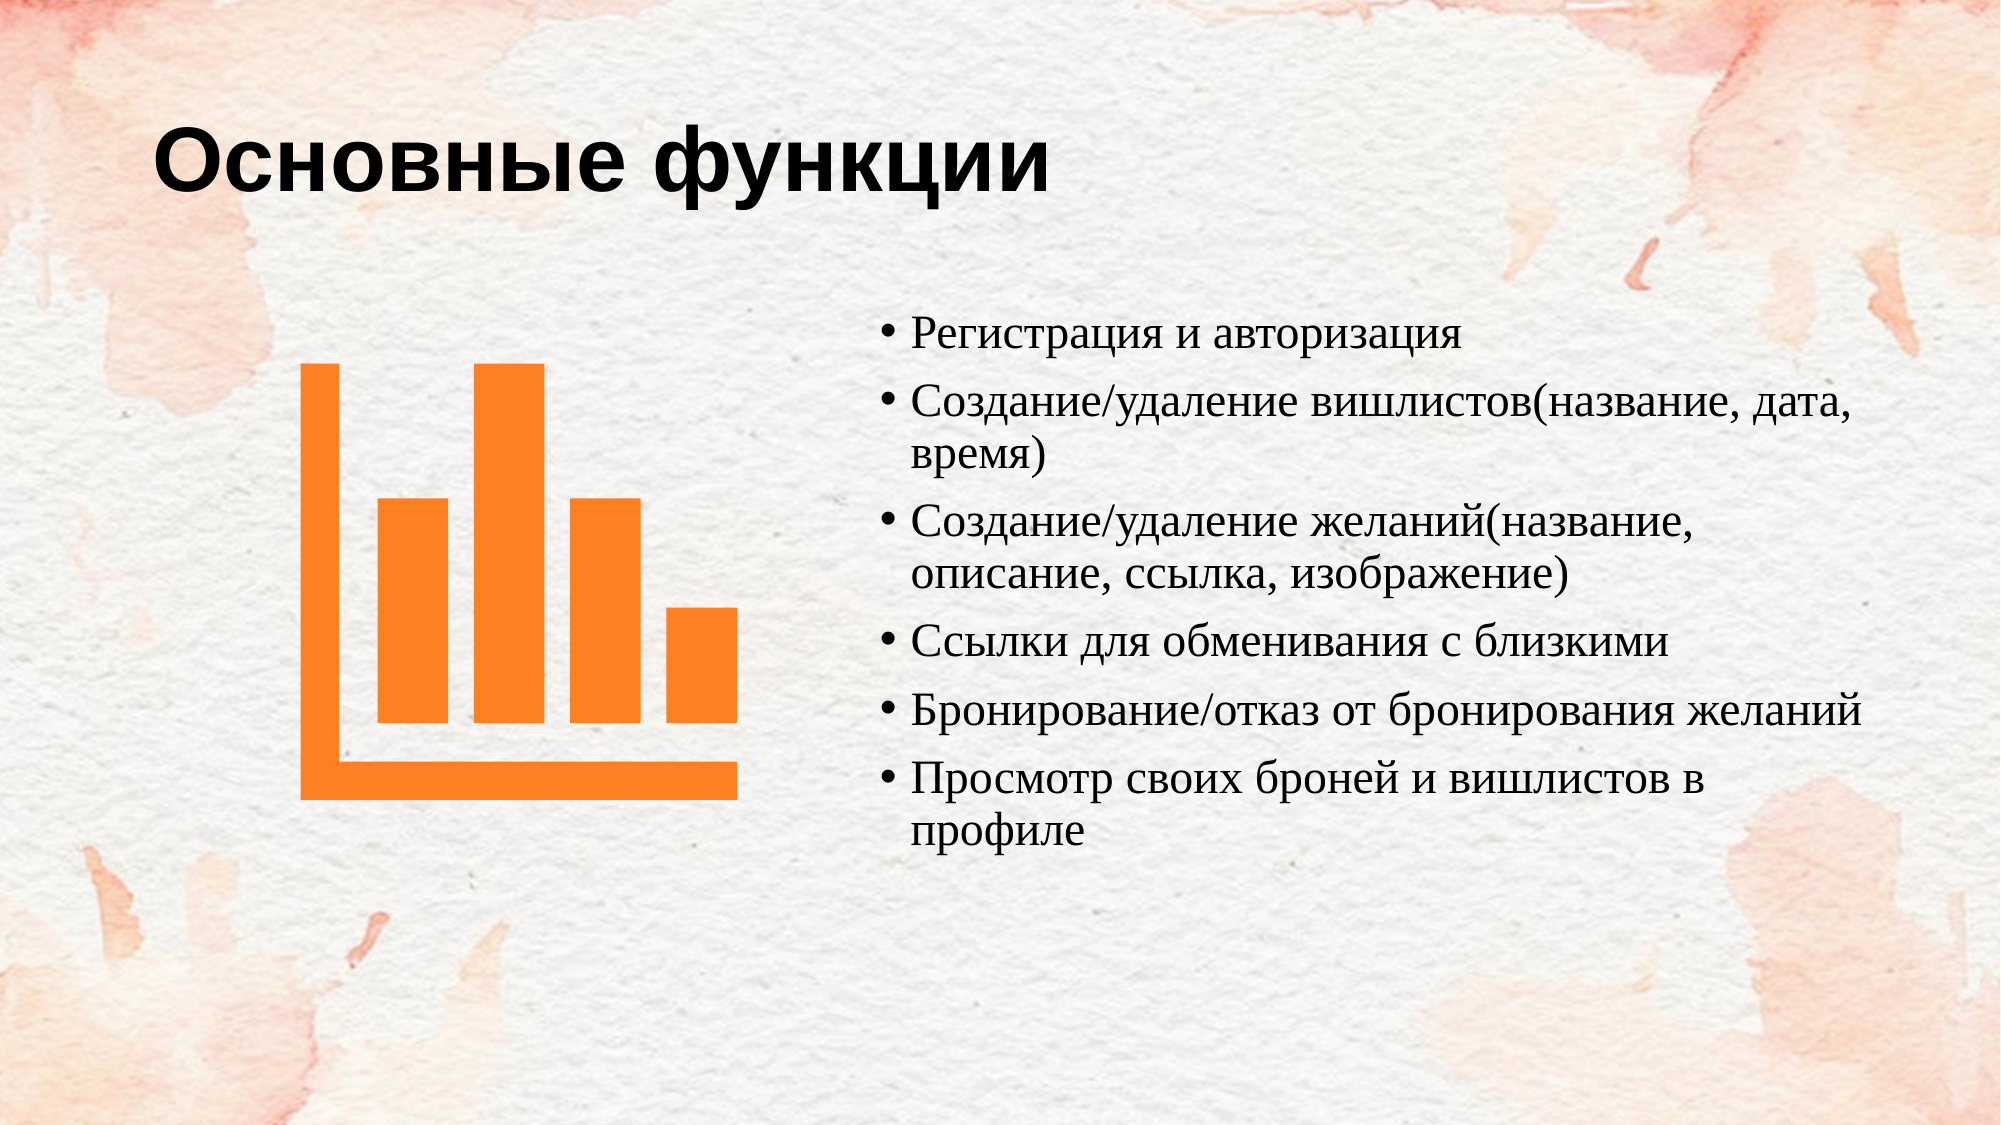

# Основные функции
Регистрация и авторизация
Создание/удаление вишлистов(название, дата, время)
Создание/удаление желаний(название, описание, ссылка, изображение)
Ссылки для обменивания с близкими
Бронирование/отказ от бронирования желаний
Просмотр своих броней и вишлистов в профиле